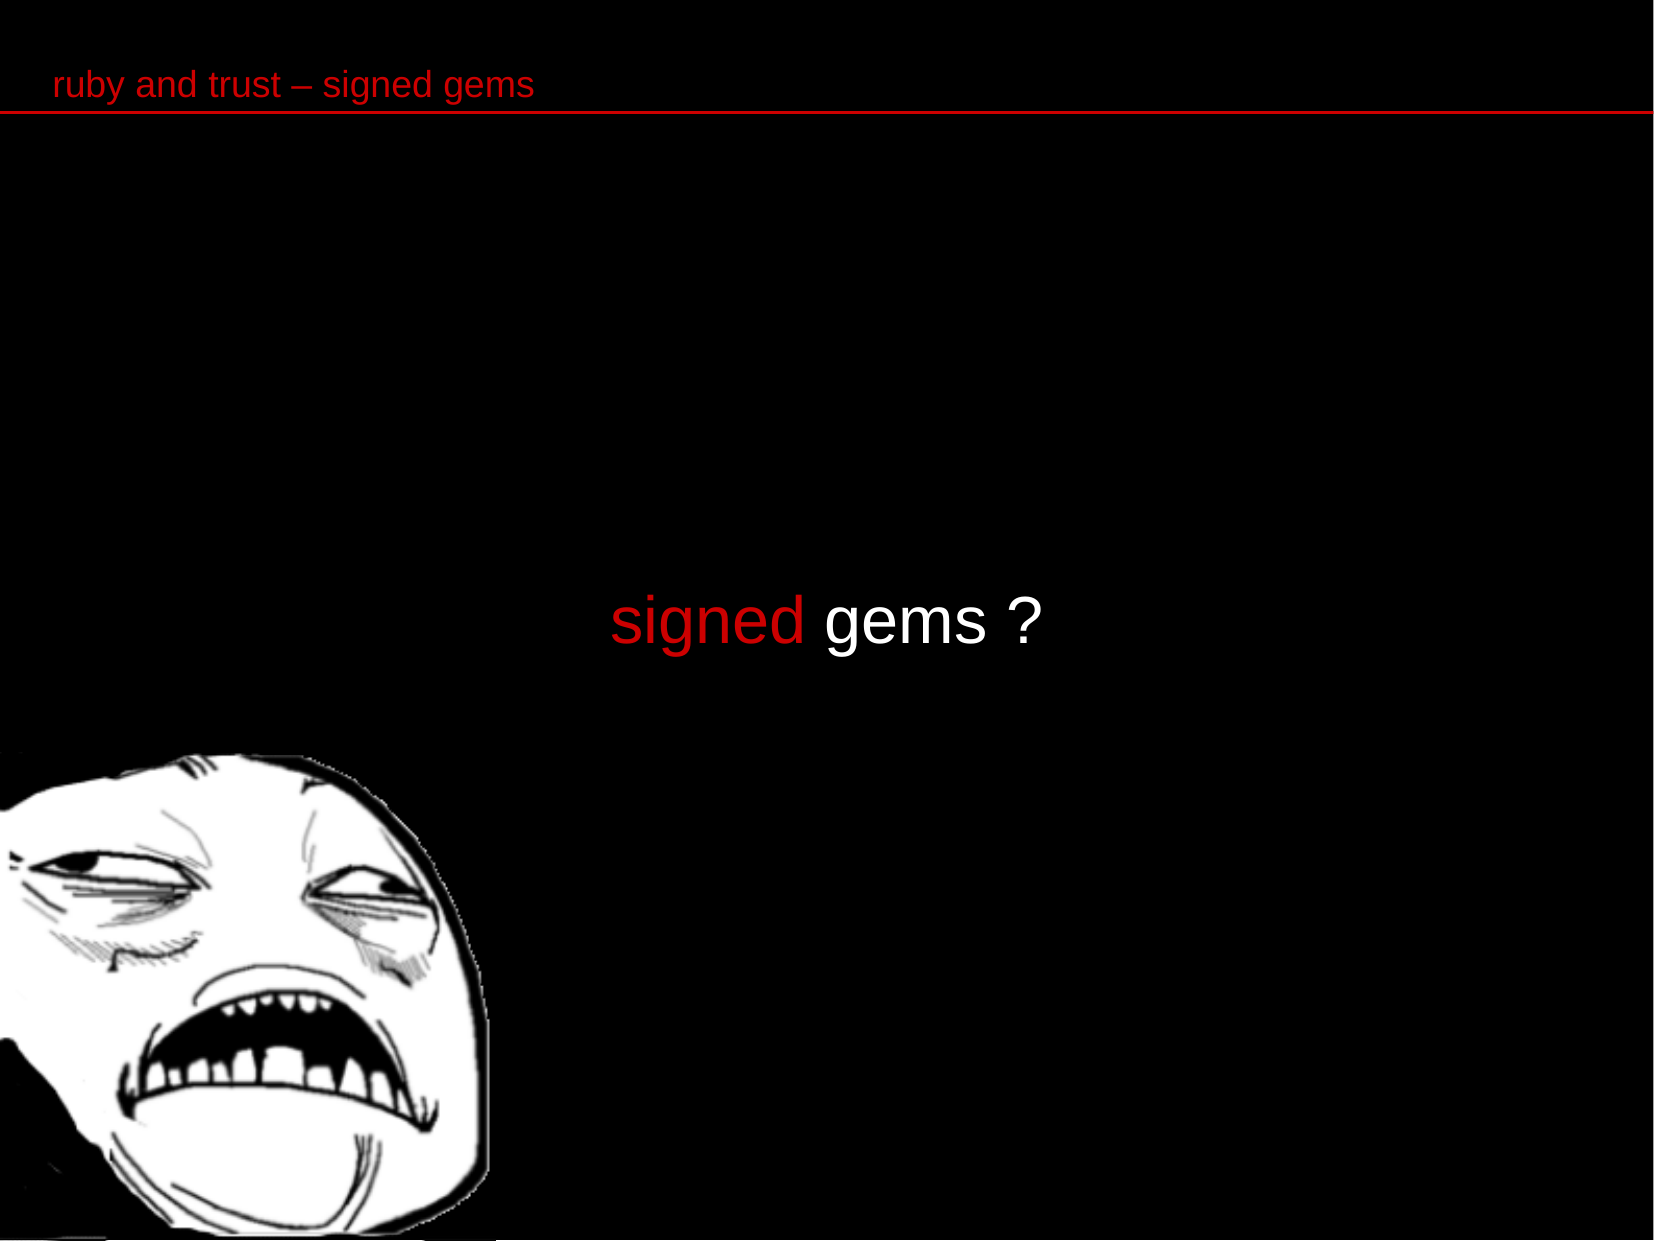

# signed gems ?
ruby and trust – signed gems